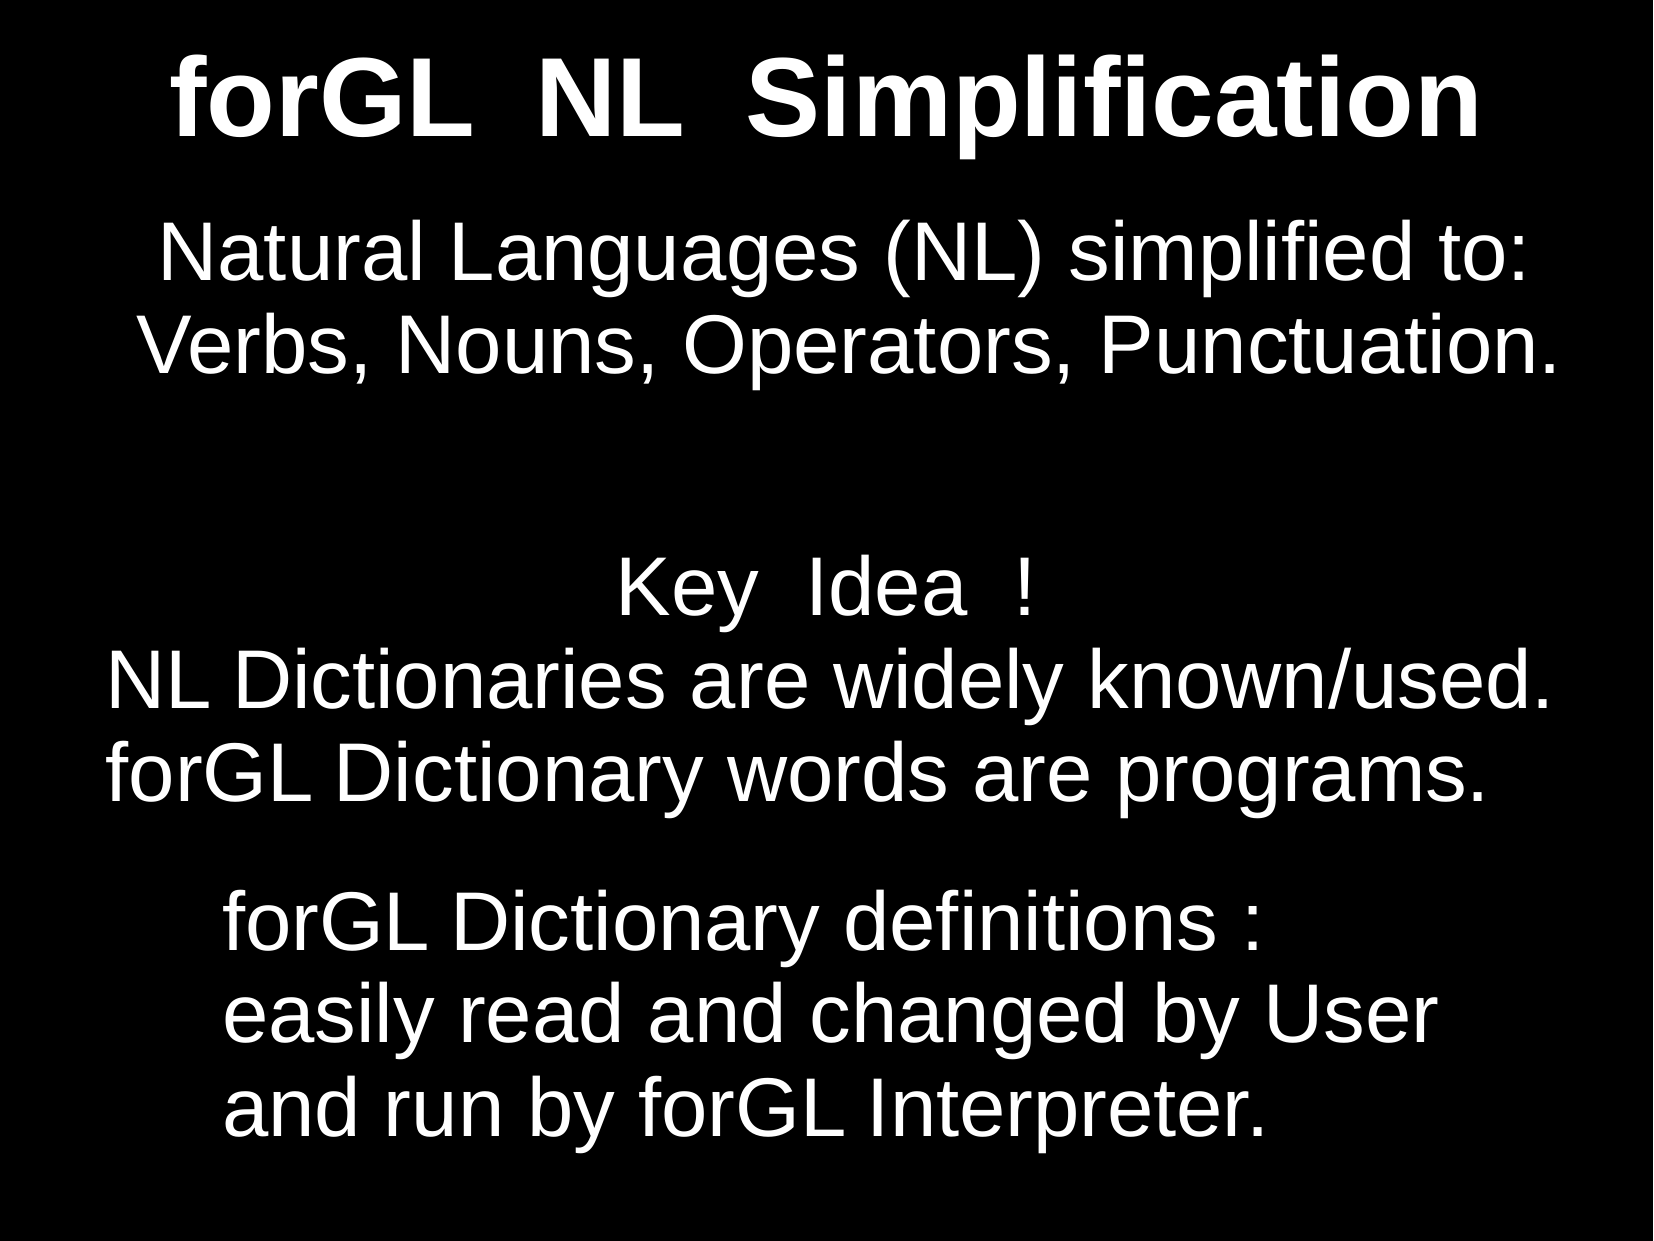

# forGL NL Simplification
 Natural Languages (NL) simplified to:
 Verbs, Nouns, Operators, Punctuation.
Key Idea !
 NL Dictionaries are widely known/used.
 forGL Dictionary words are programs.
 forGL Dictionary definitions :
 easily read and changed by User
 and run by forGL Interpreter.